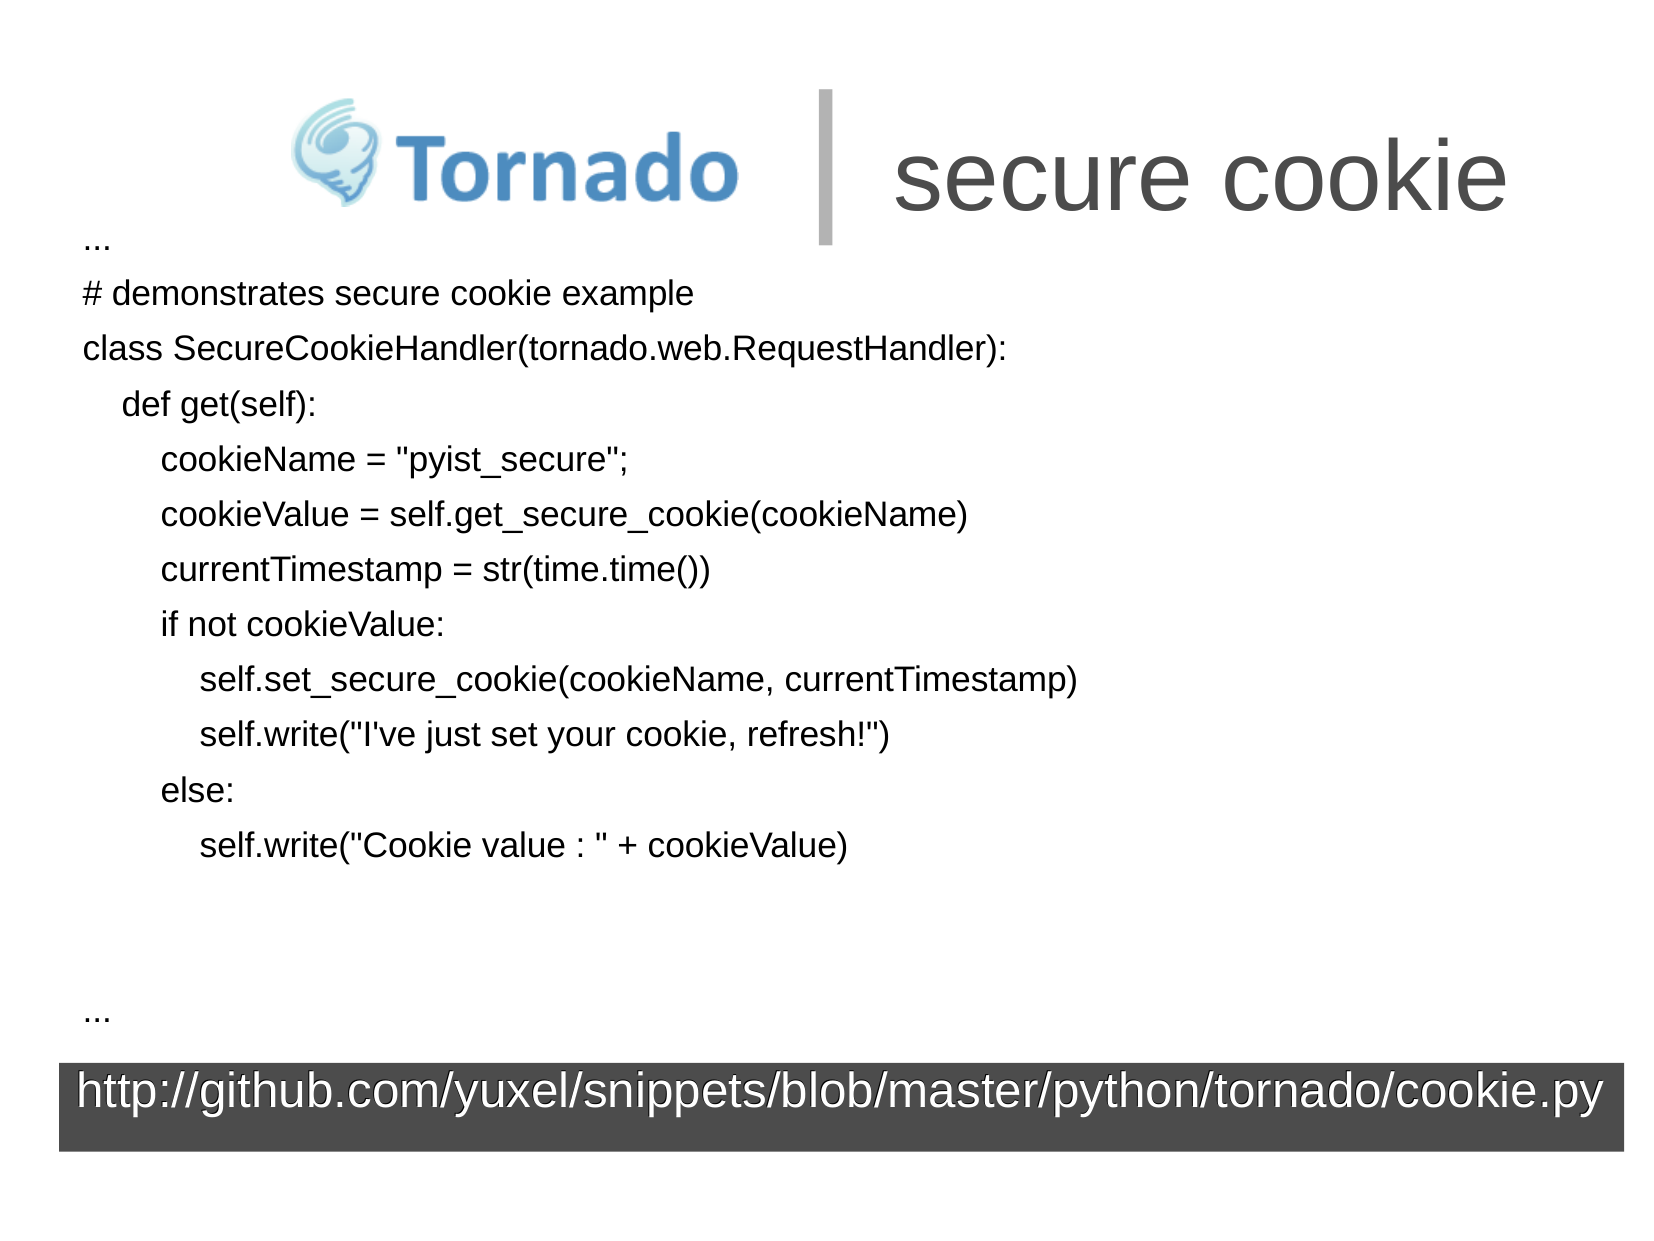

#
| secure cookie
...
# demonstrates secure cookie example
class SecureCookieHandler(tornado.web.RequestHandler):
 def get(self):
 cookieName = "pyist_secure";
 cookieValue = self.get_secure_cookie(cookieName)
 currentTimestamp = str(time.time())
 if not cookieValue:
 self.set_secure_cookie(cookieName, currentTimestamp)
 self.write("I've just set your cookie, refresh!")
 else:
 self.write("Cookie value : " + cookieValue)
...
http://github.com/yuxel/snippets/blob/master/python/tornado/cookie.py